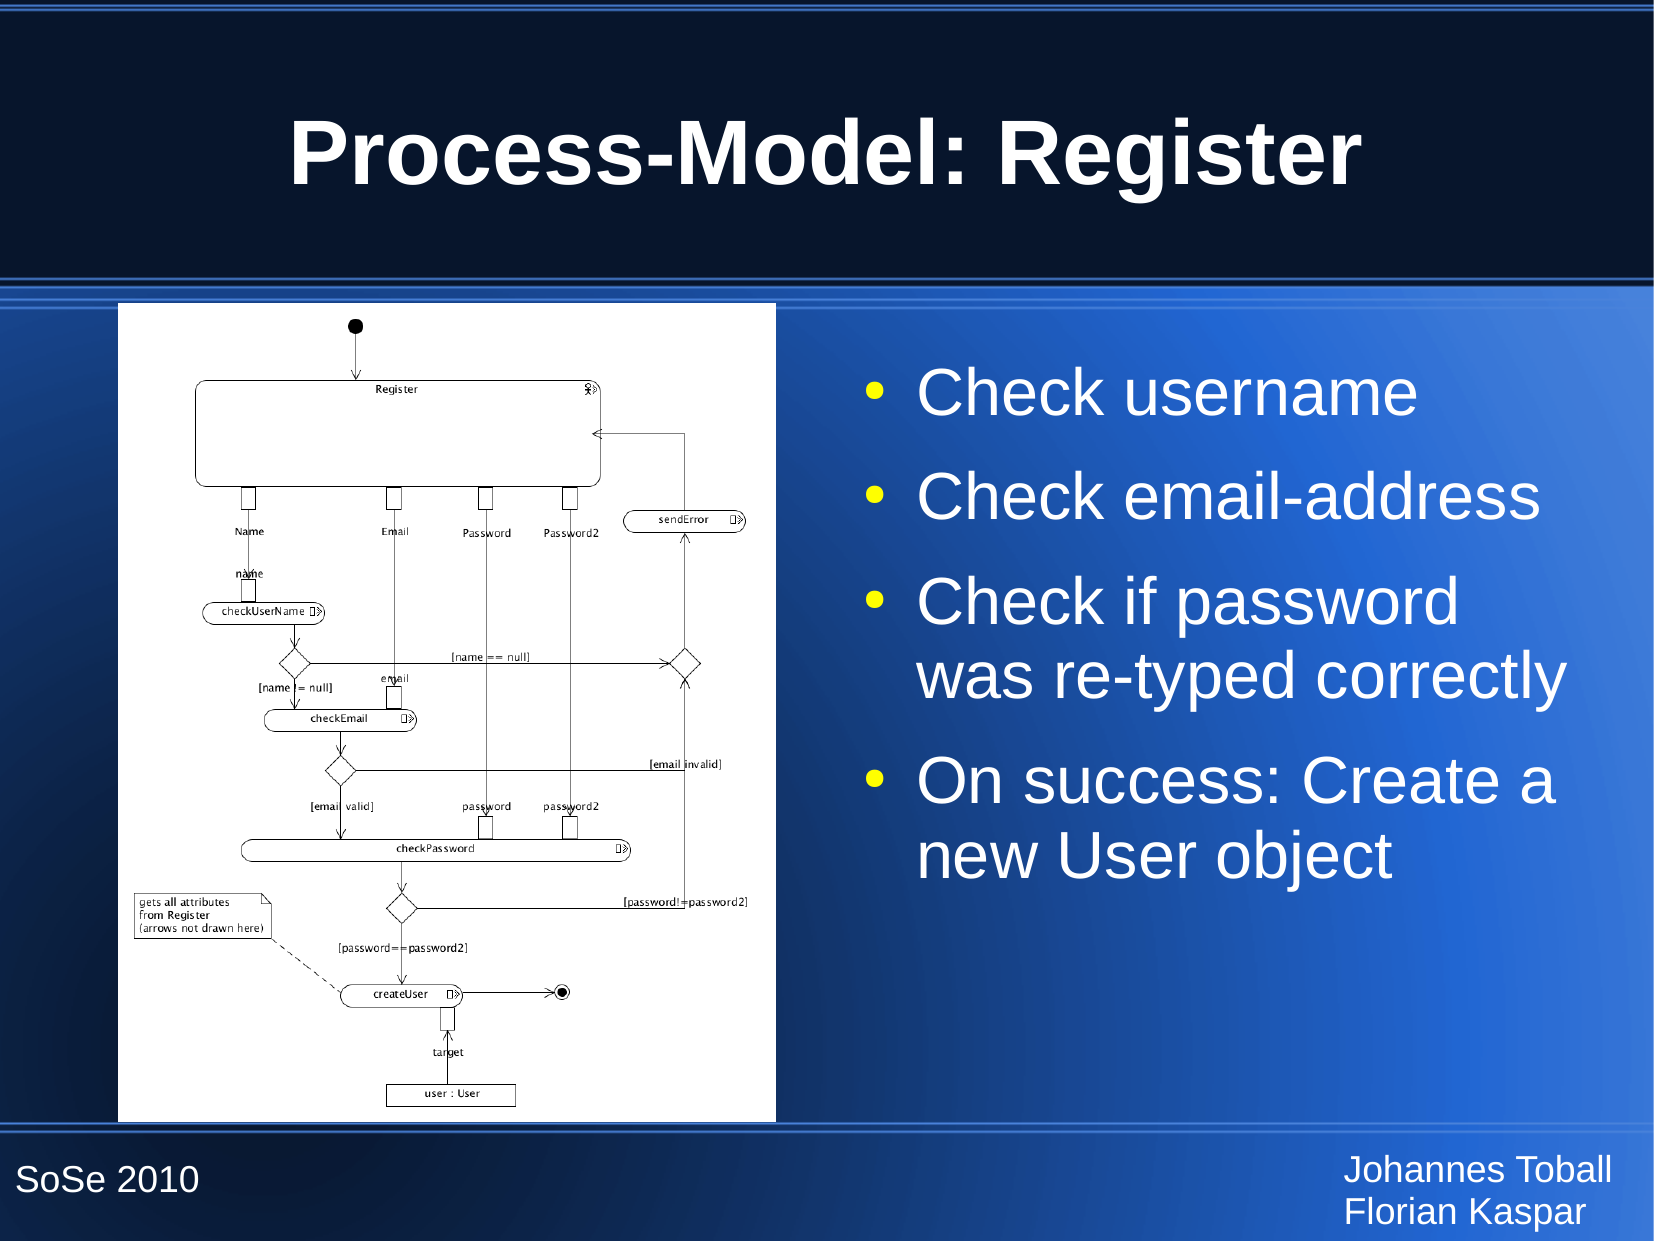

# Process-Model: Register
Check username
Check email-address
Check if password was re-typed correctly
On success: Create a new User object
Johannes Toball
Florian Kaspar
SoSe 2010